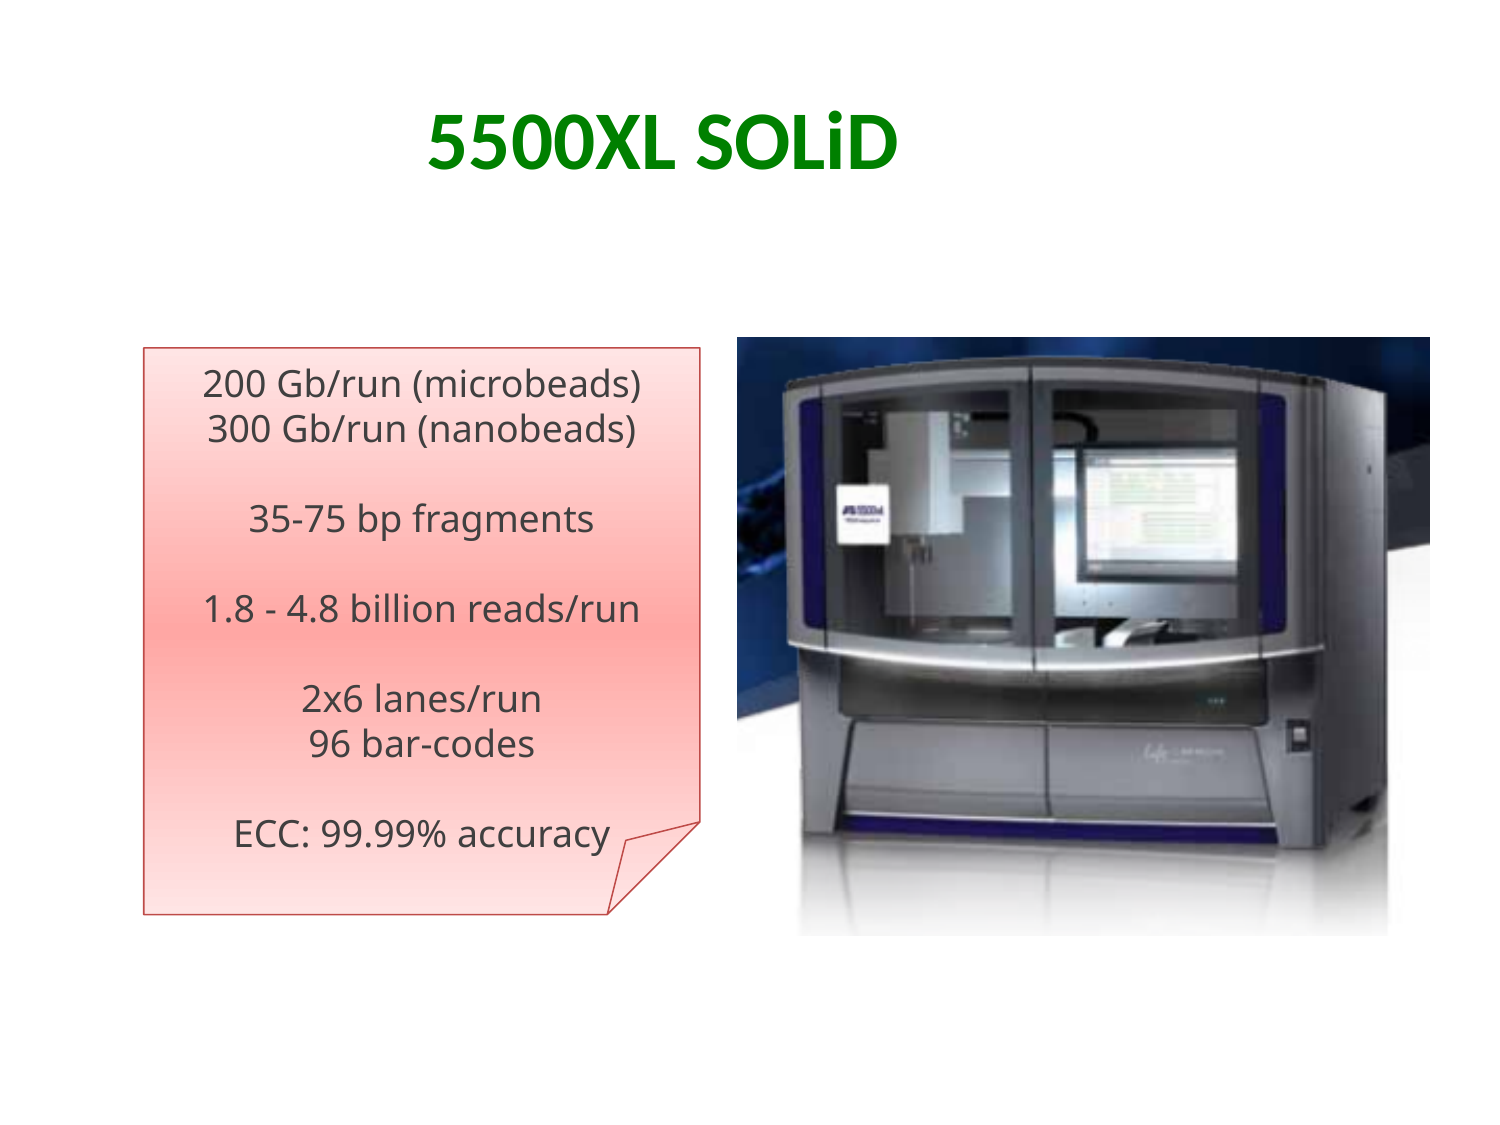

5500XL SOLiD
200 Gb/run (microbeads)
300 Gb/run (nanobeads)
35-75 bp fragments
1.8 - 4.8 billion reads/run
2x6 lanes/run
96 bar-codes
ECC: 99.99% accuracy